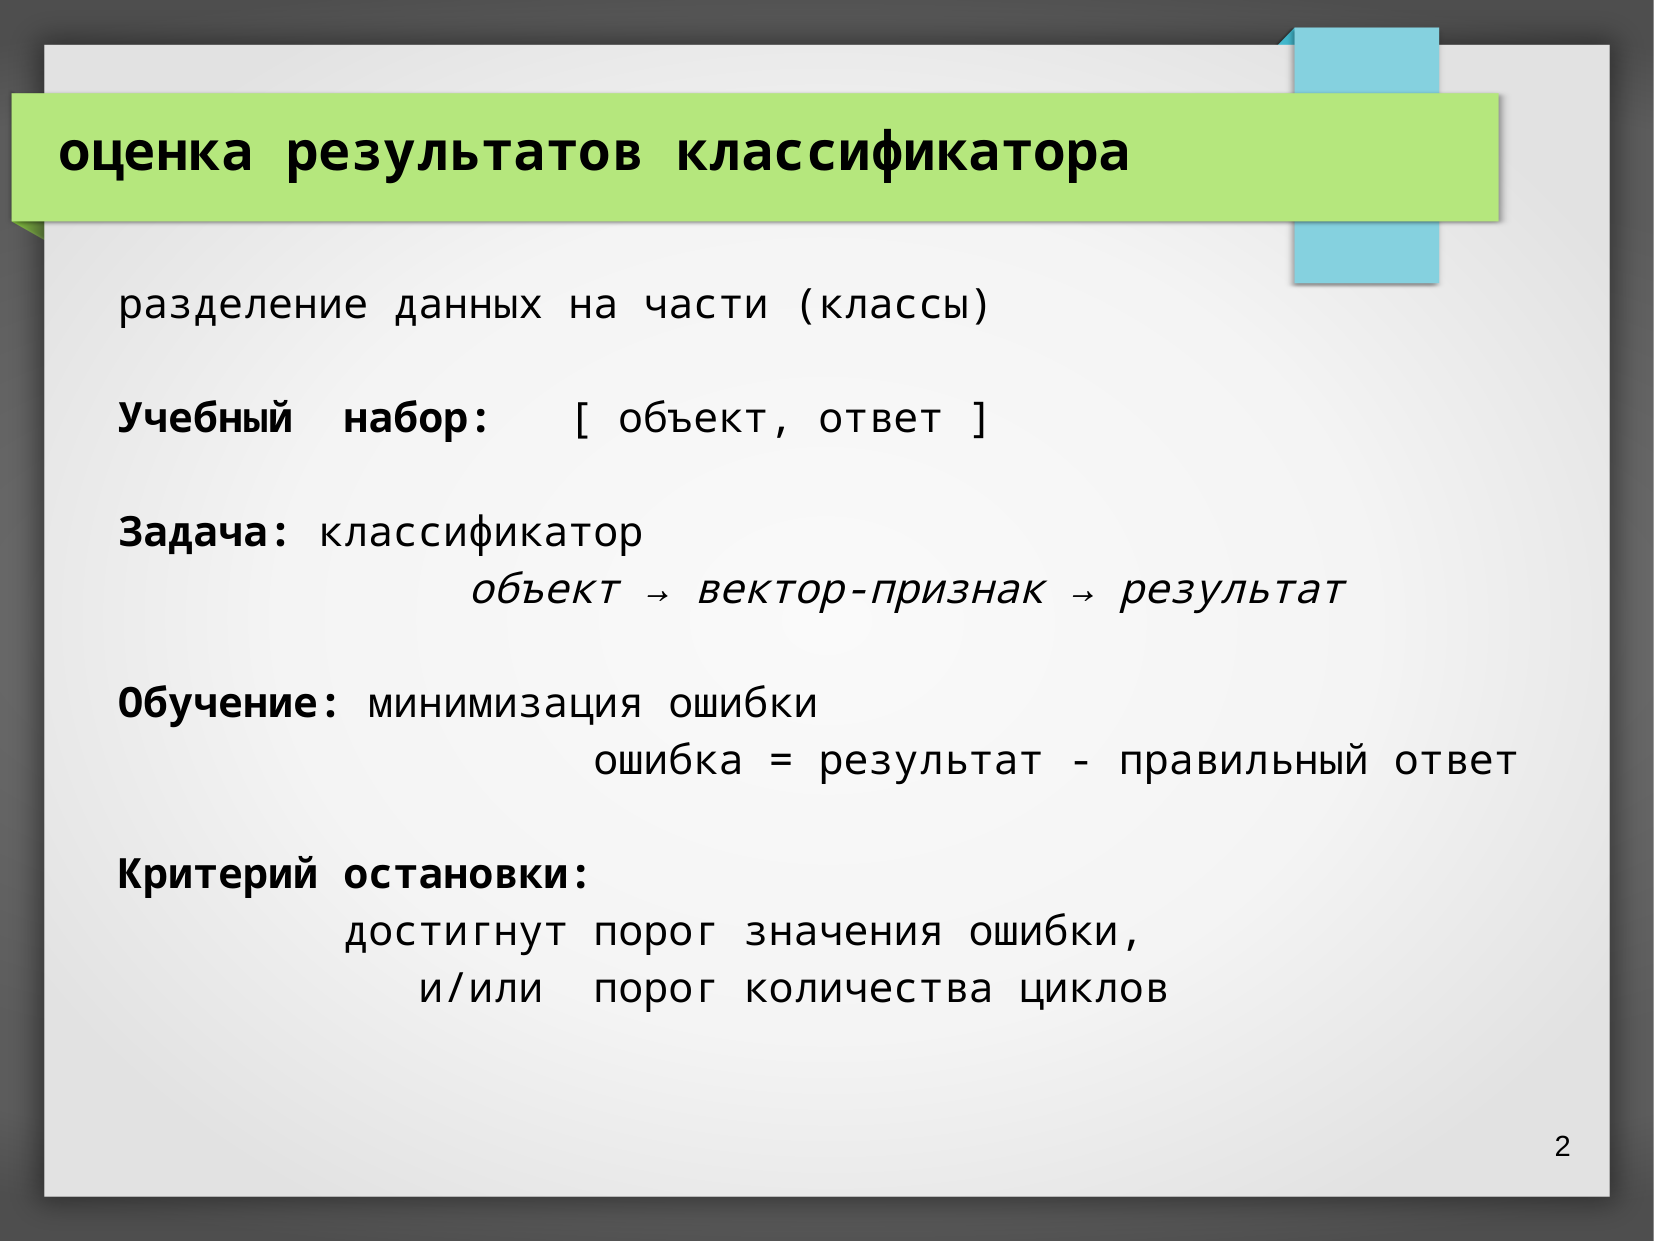

# оценка результатов классификатора
разделение данных на части (классы)
Учебный набор: [ объект, ответ ]
Задача: классификатор
 объект → вектор-признак → результат
Обучение: минимизация ошибки
 ошибка = результат - правильный ответ
Критерий остановки:
 достигнут порог значения ошибки,
 и/или порог количества циклов
2